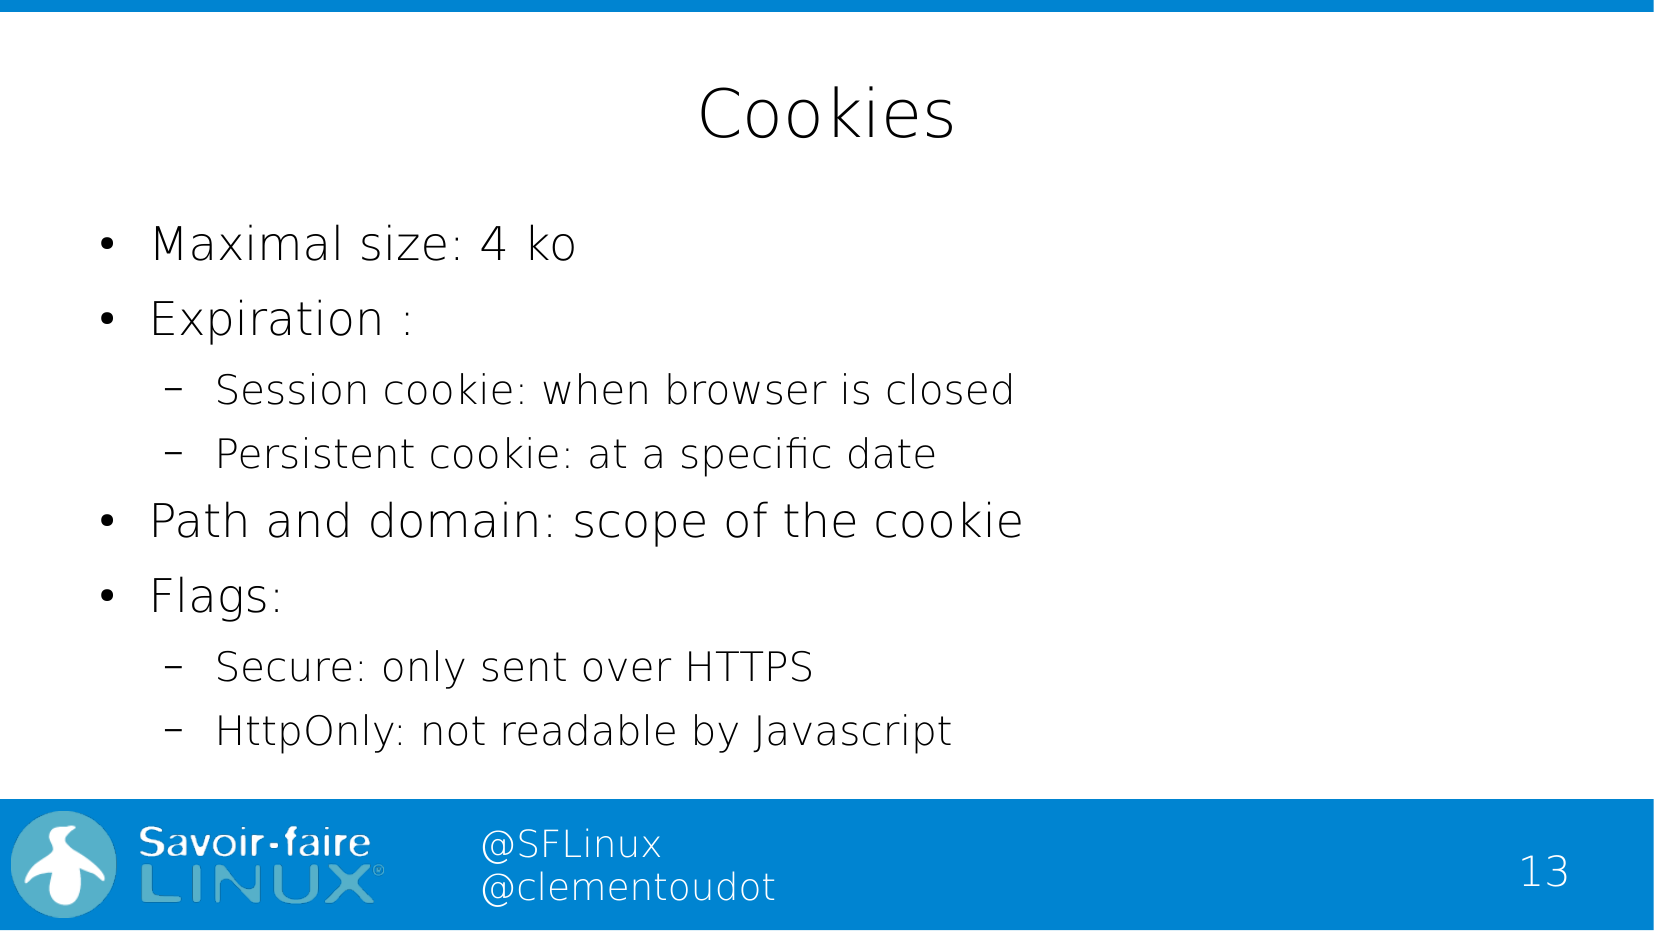

# Cookies
Maximal size: 4 ko
Expiration :
Session cookie: when browser is closed
Persistent cookie: at a specific date
Path and domain: scope of the cookie
Flags:
Secure: only sent over HTTPS
HttpOnly: not readable by Javascript
13